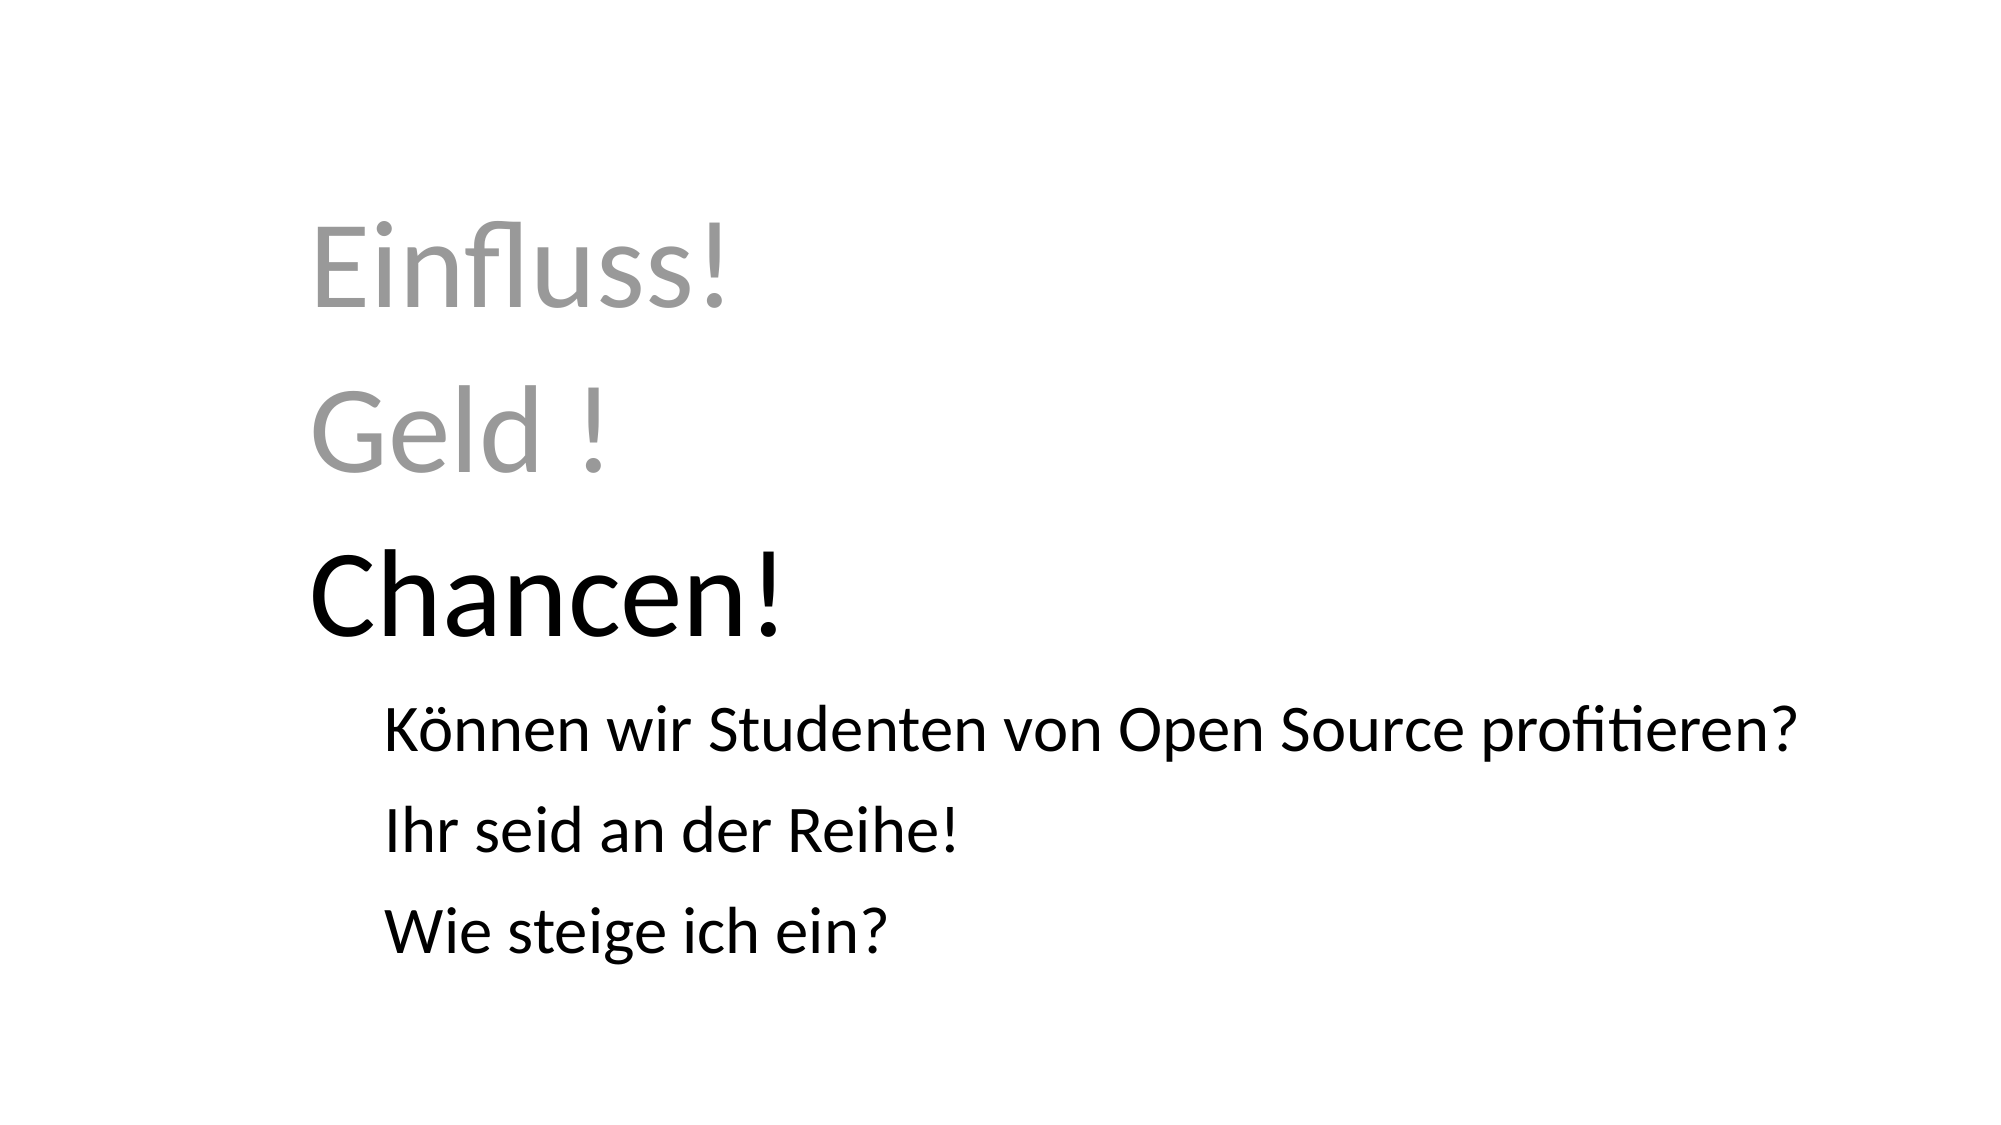

# Einfluss!
Geld !
Chancen!
 Können wir Studenten von Open Source profitieren?
 Ihr seid an der Reihe!
 Wie steige ich ein?